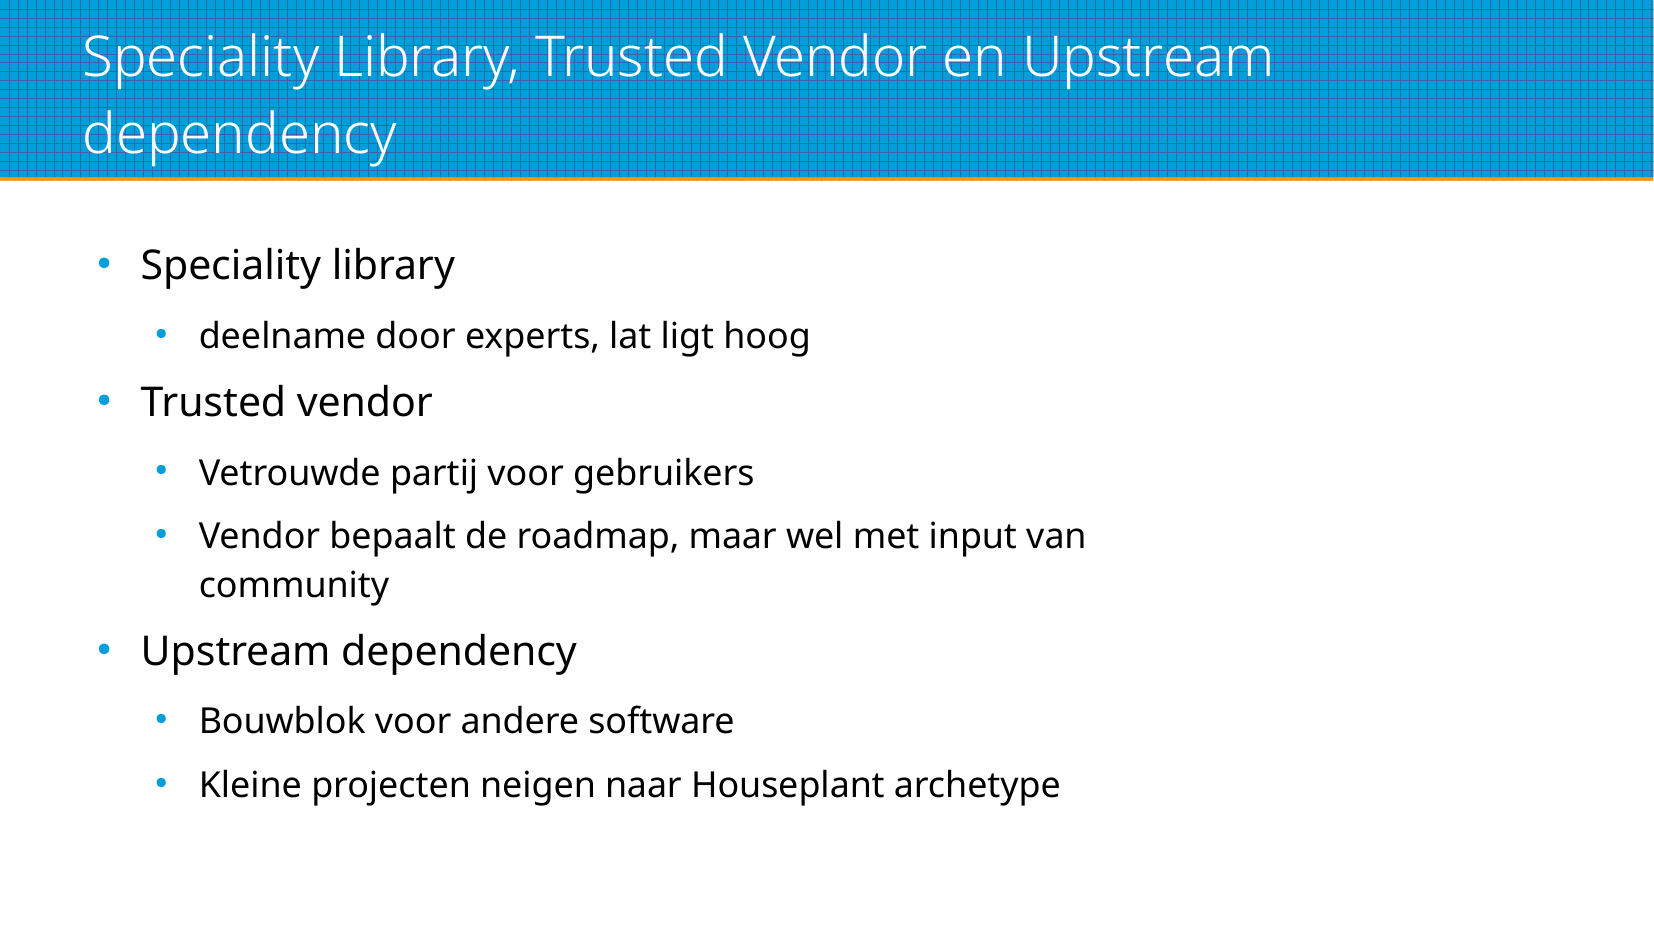

# Speciality Library, Trusted Vendor en Upstream dependency
Speciality library
deelname door experts, lat ligt hoog
Trusted vendor
Vetrouwde partij voor gebruikers
Vendor bepaalt de roadmap, maar wel met input van community
Upstream dependency
Bouwblok voor andere software
Kleine projecten neigen naar Houseplant archetype